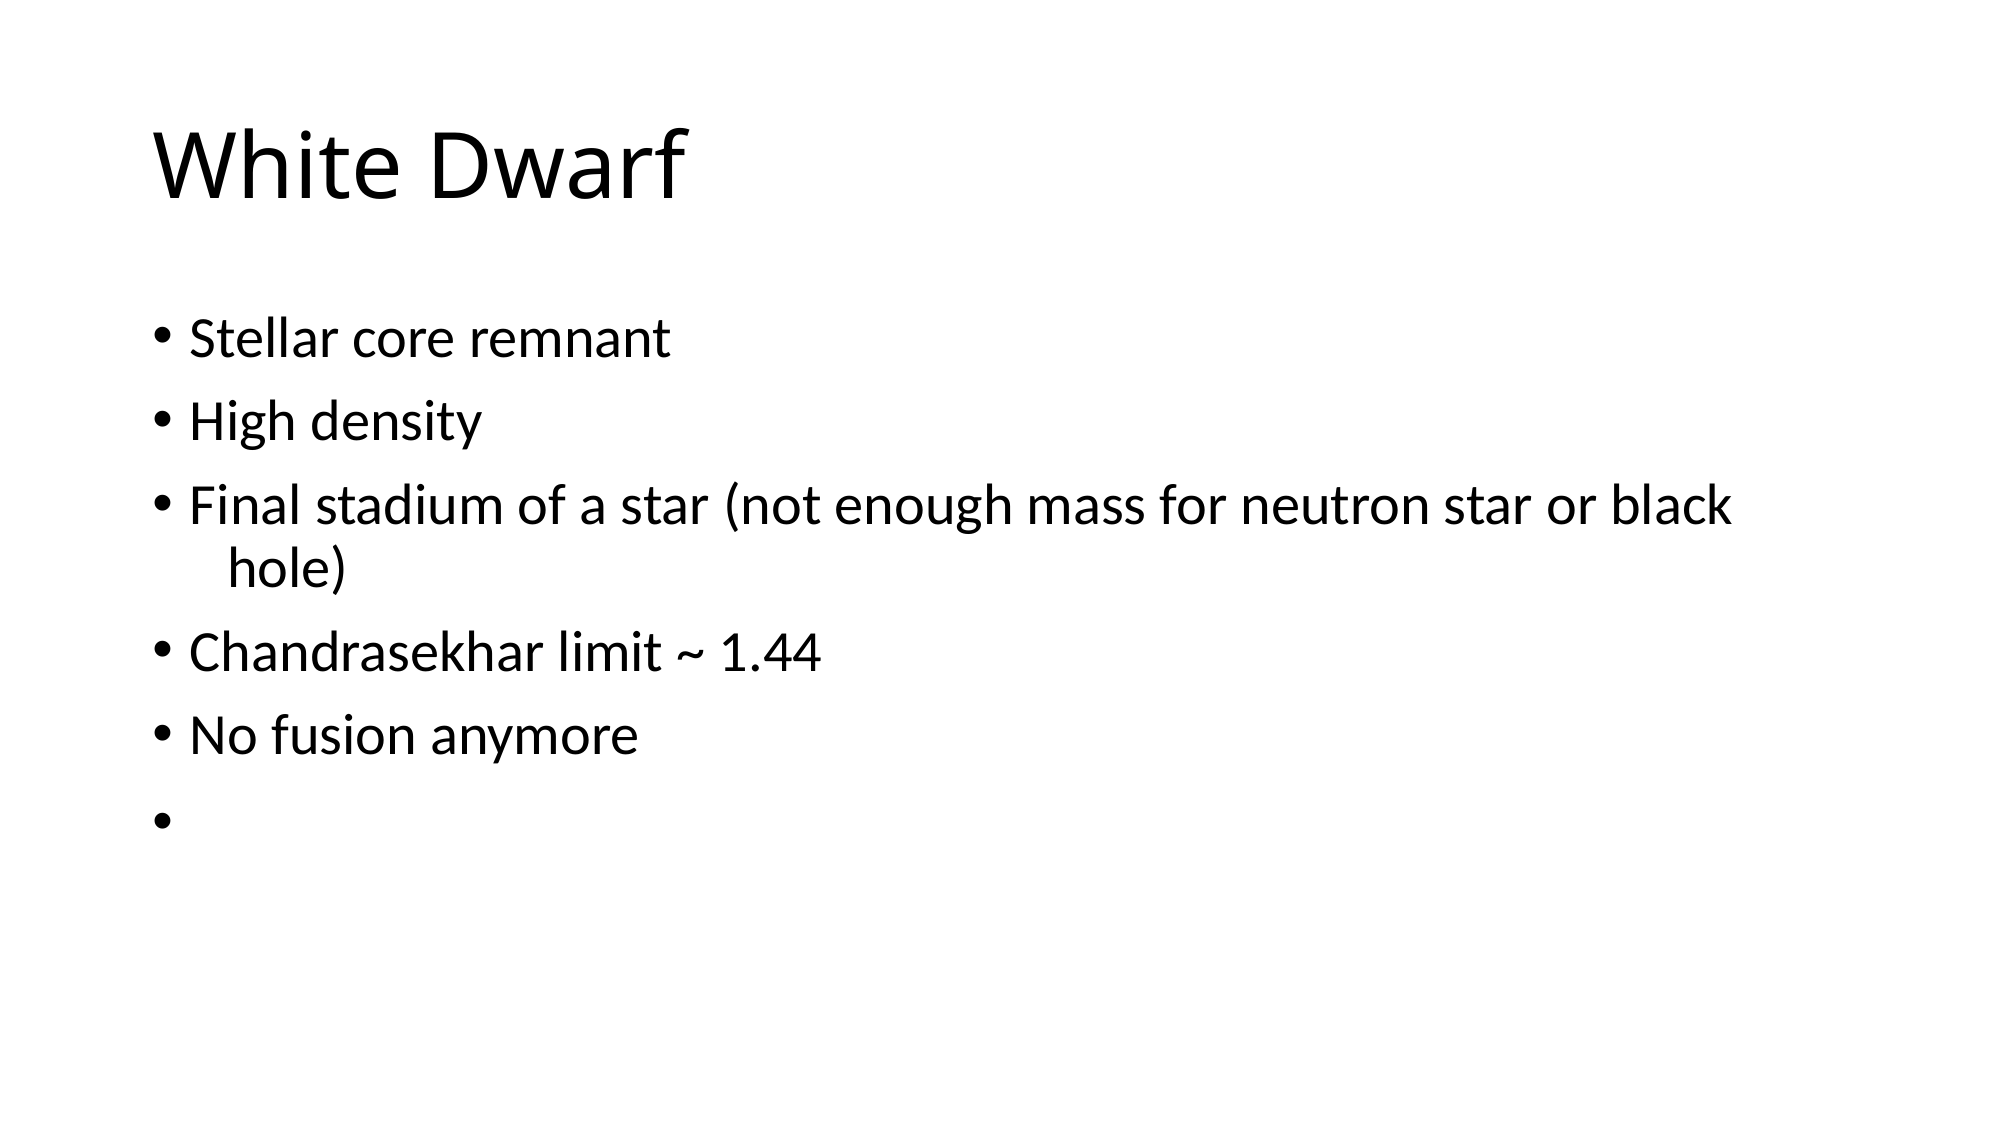

# White Dwarf
Stellar core remnant
High density
Final stadium of a star (not enough mass for neutron star or black hole)
Chandrasekhar limit ~ 1.44
No fusion anymore